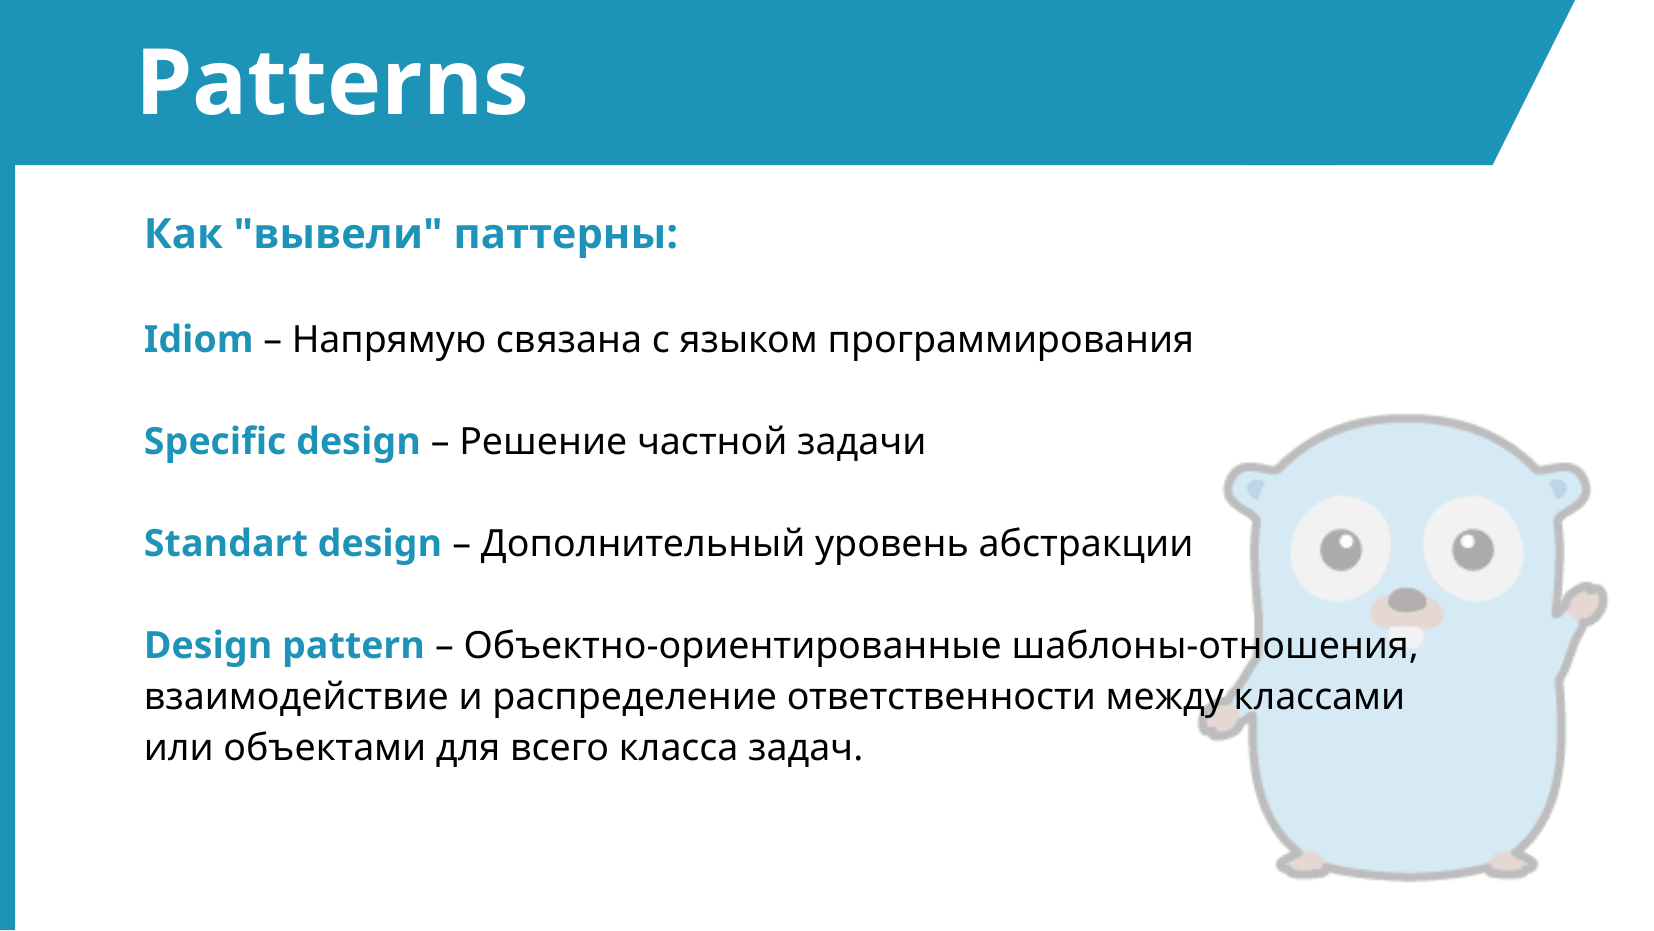

# Patterns
Как "вывели" паттерны:
Idiom – Напрямую связана с языком программирования
Specific design – Решение частной задачи
Standart design – Дополнительный уровень абстракции
Design pattern – Объектно-ориентированные шаблоны-отношения, взаимодействие и распределение ответственности между классами или объектами для всего класса задач.